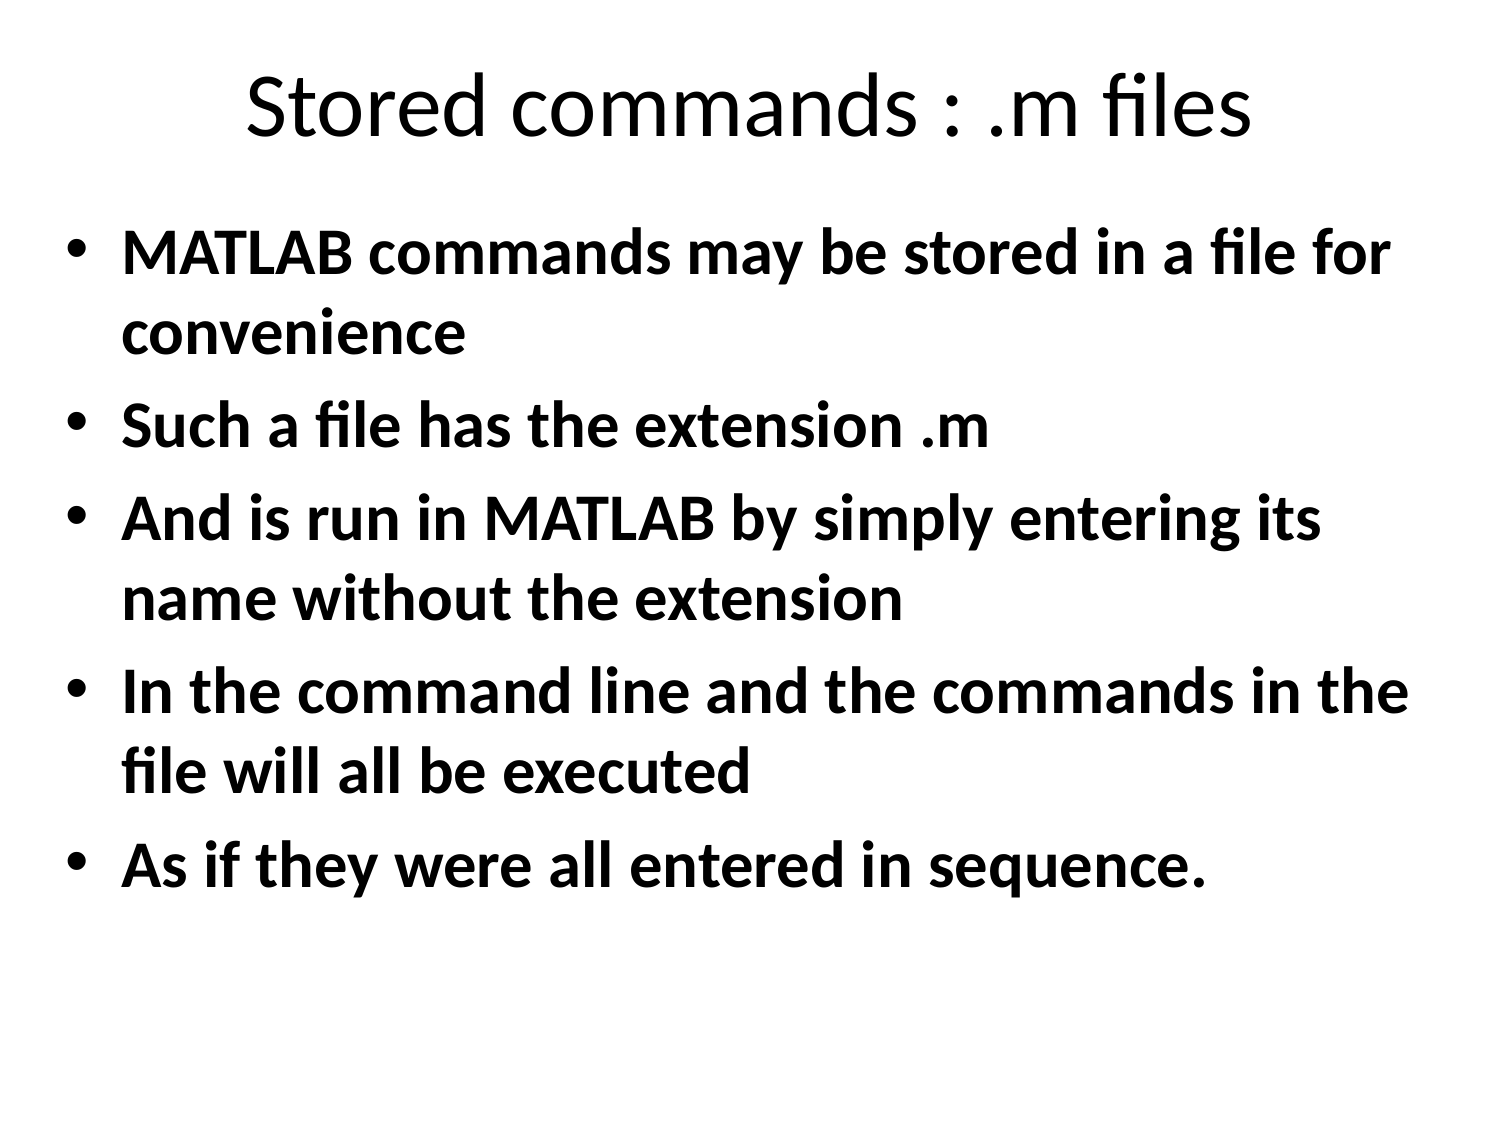

# Stored commands : .m files
MATLAB commands may be stored in a file for convenience
Such a file has the extension .m
And is run in MATLAB by simply entering its name without the extension
In the command line and the commands in the file will all be executed
As if they were all entered in sequence.